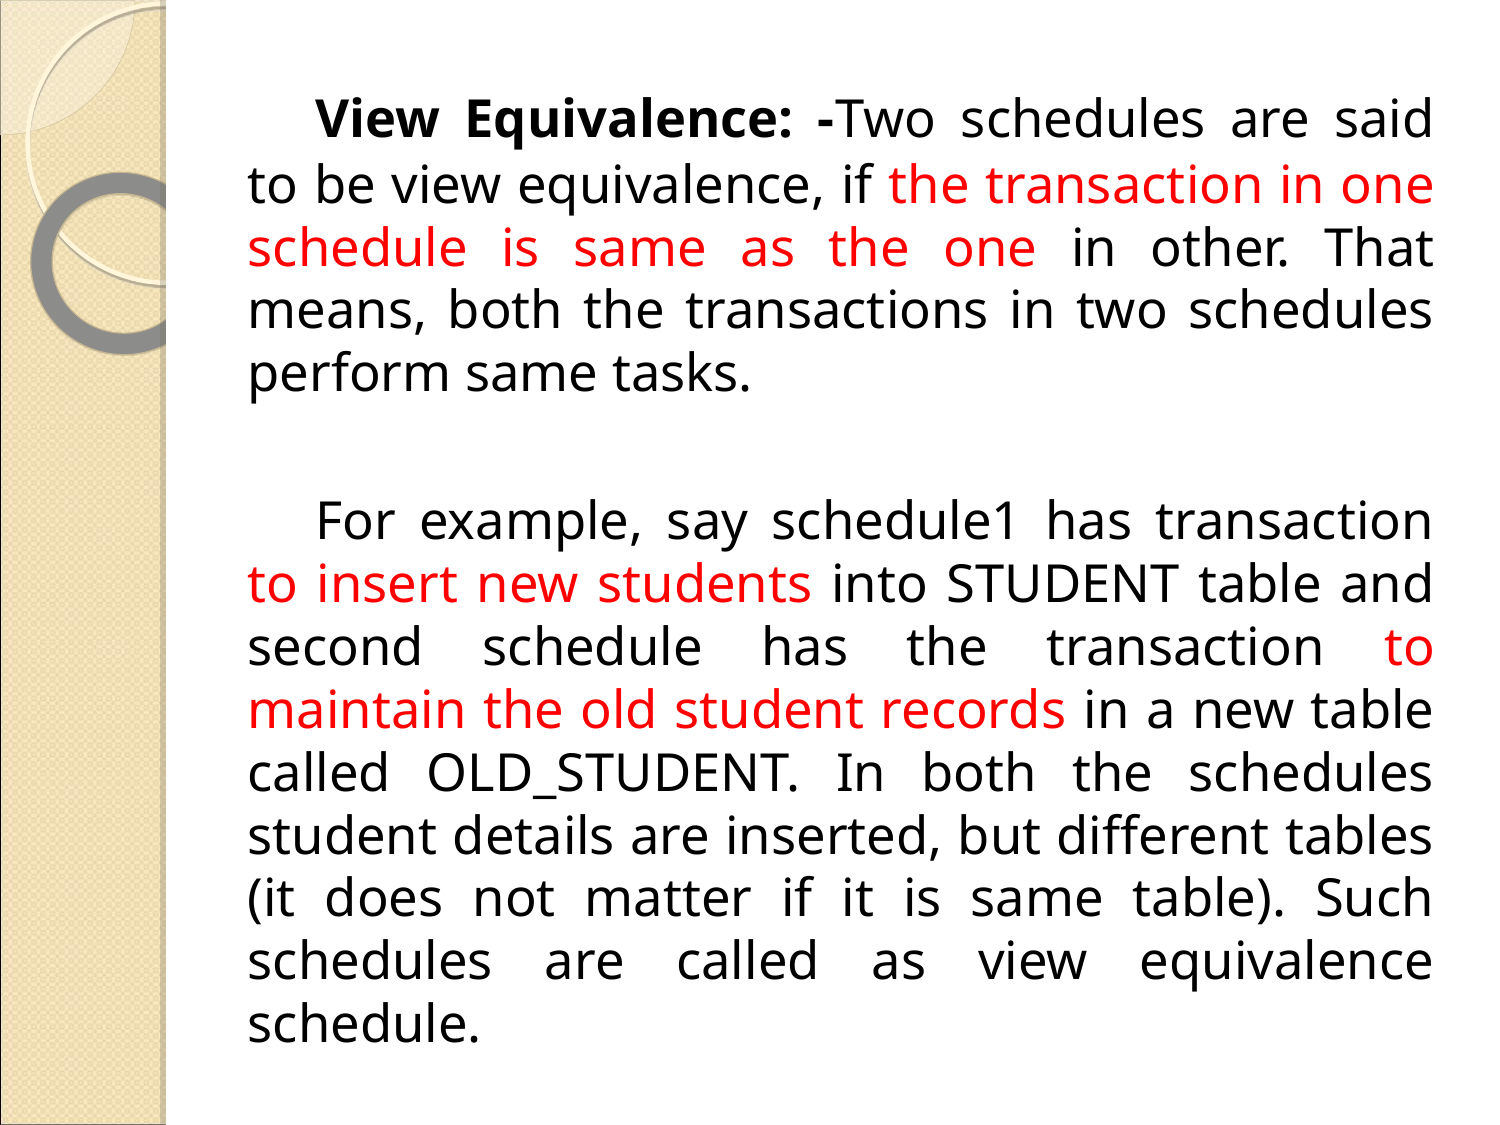

# View Equivalence: -Two schedules are said to be view equivalence, if the transaction in one schedule is same as the one in other. That means, both the transactions in two schedules perform same tasks.
	For example, say schedule1 has transaction to insert new students into STUDENT table and second schedule has the transaction to maintain the old student records in a new table called OLD_STUDENT. In both the schedules student details are inserted, but different tables (it does not matter if it is same table). Such schedules are called as view equivalence schedule.